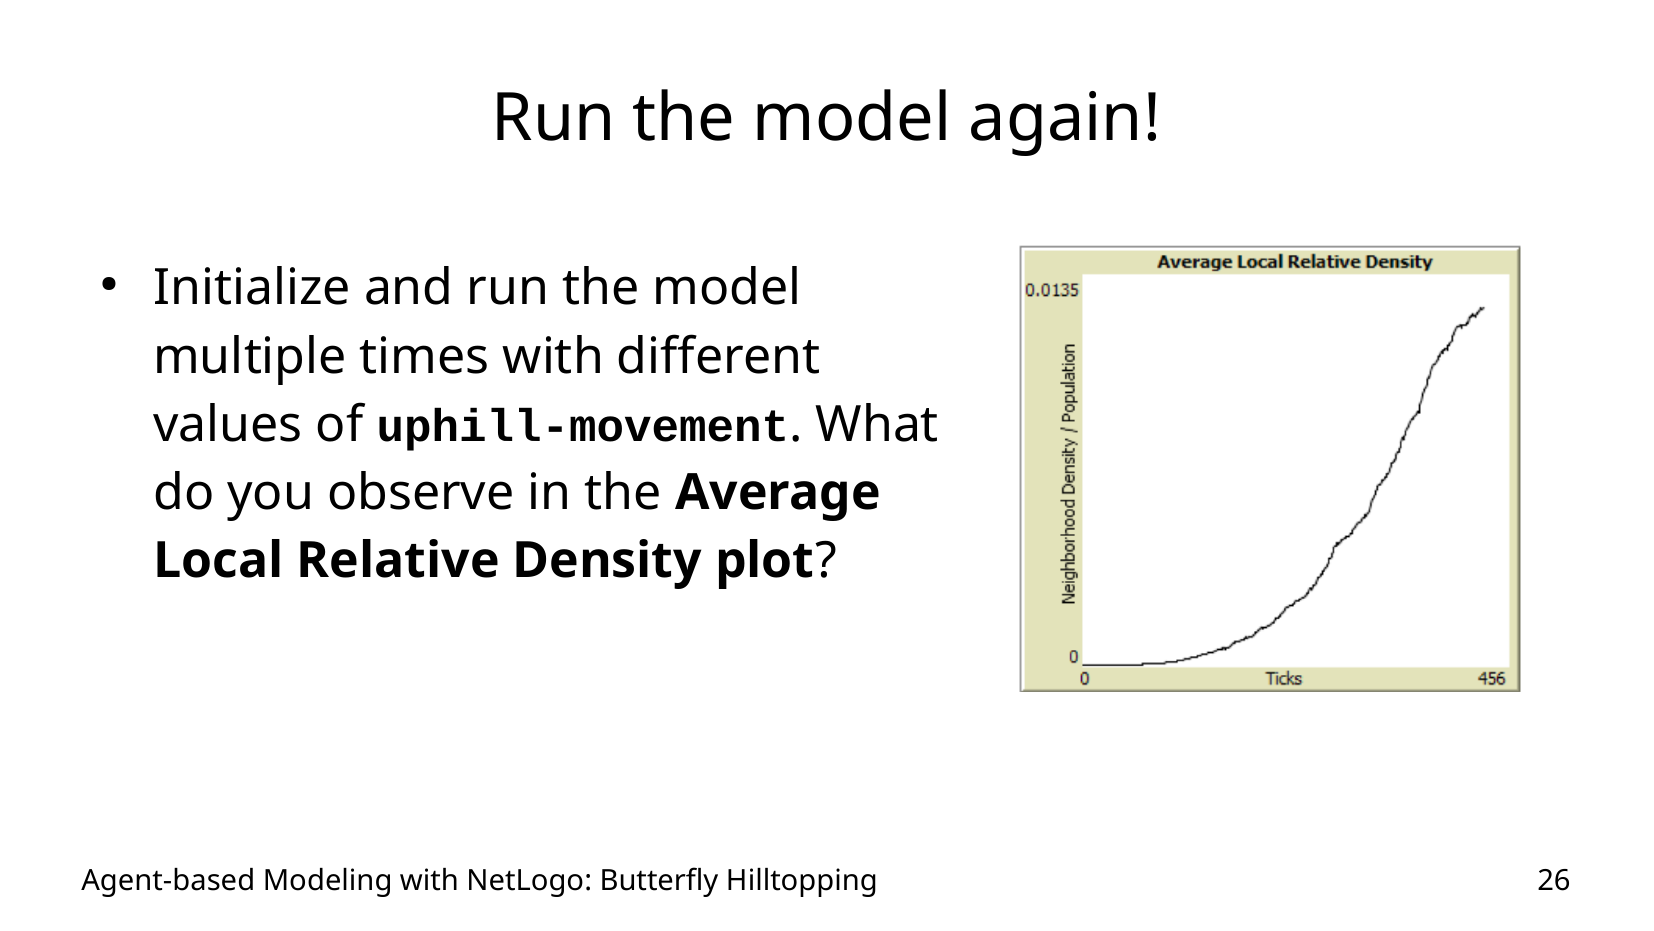

# Run the model again!
Initialize and run the model multiple times with different values of uphill-movement. What do you observe in the Average Local Relative Density plot?
Agent-based Modeling with NetLogo: Butterfly Hilltopping
26